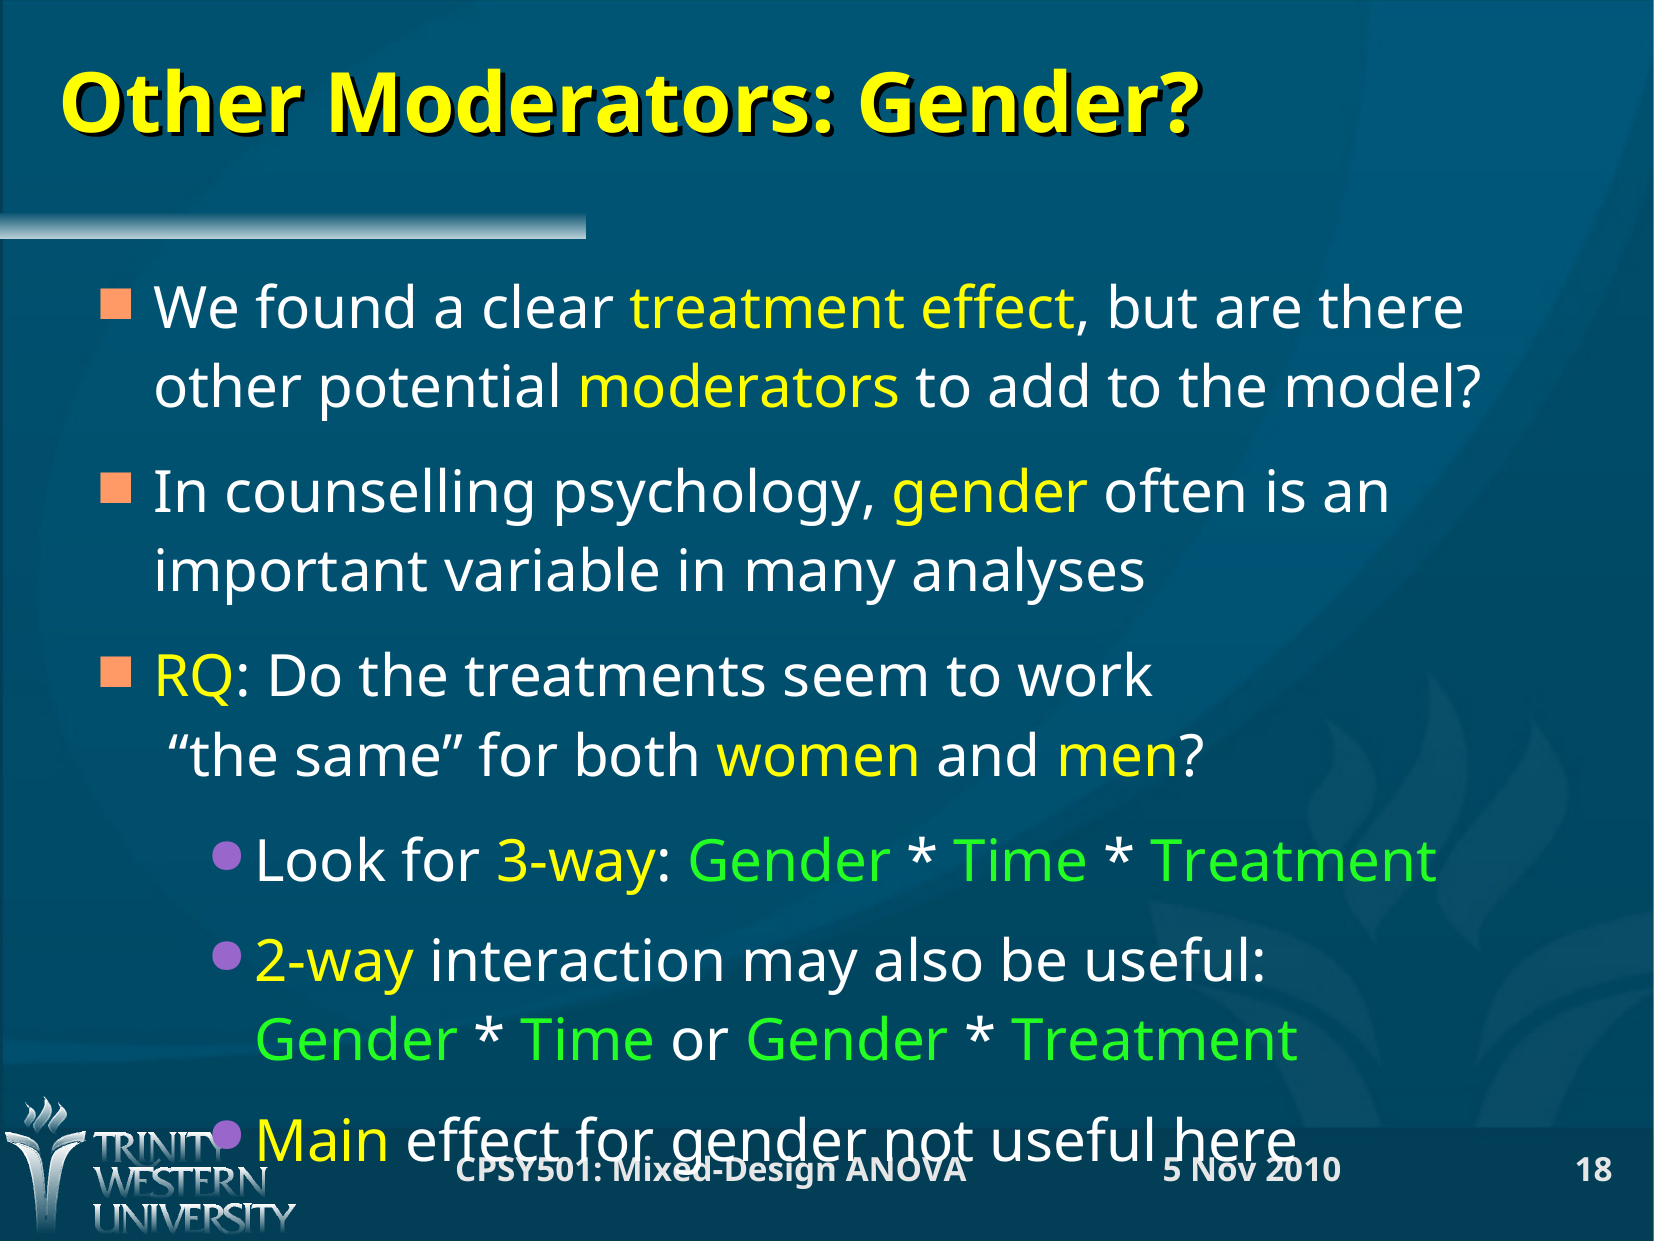

# Other Moderators: Gender?
We found a clear treatment effect, but are there other potential moderators to add to the model?
In counselling psychology, gender often is an important variable in many analyses
RQ: Do the treatments seem to work
 “the same” for both women and men?
Look for 3-way: Gender * Time * Treatment
2-way interaction may also be useful:
Gender * Time or Gender * Treatment
Main effect for gender not useful here
CPSY501: Mixed-Design ANOVA
5 Nov 2010
18